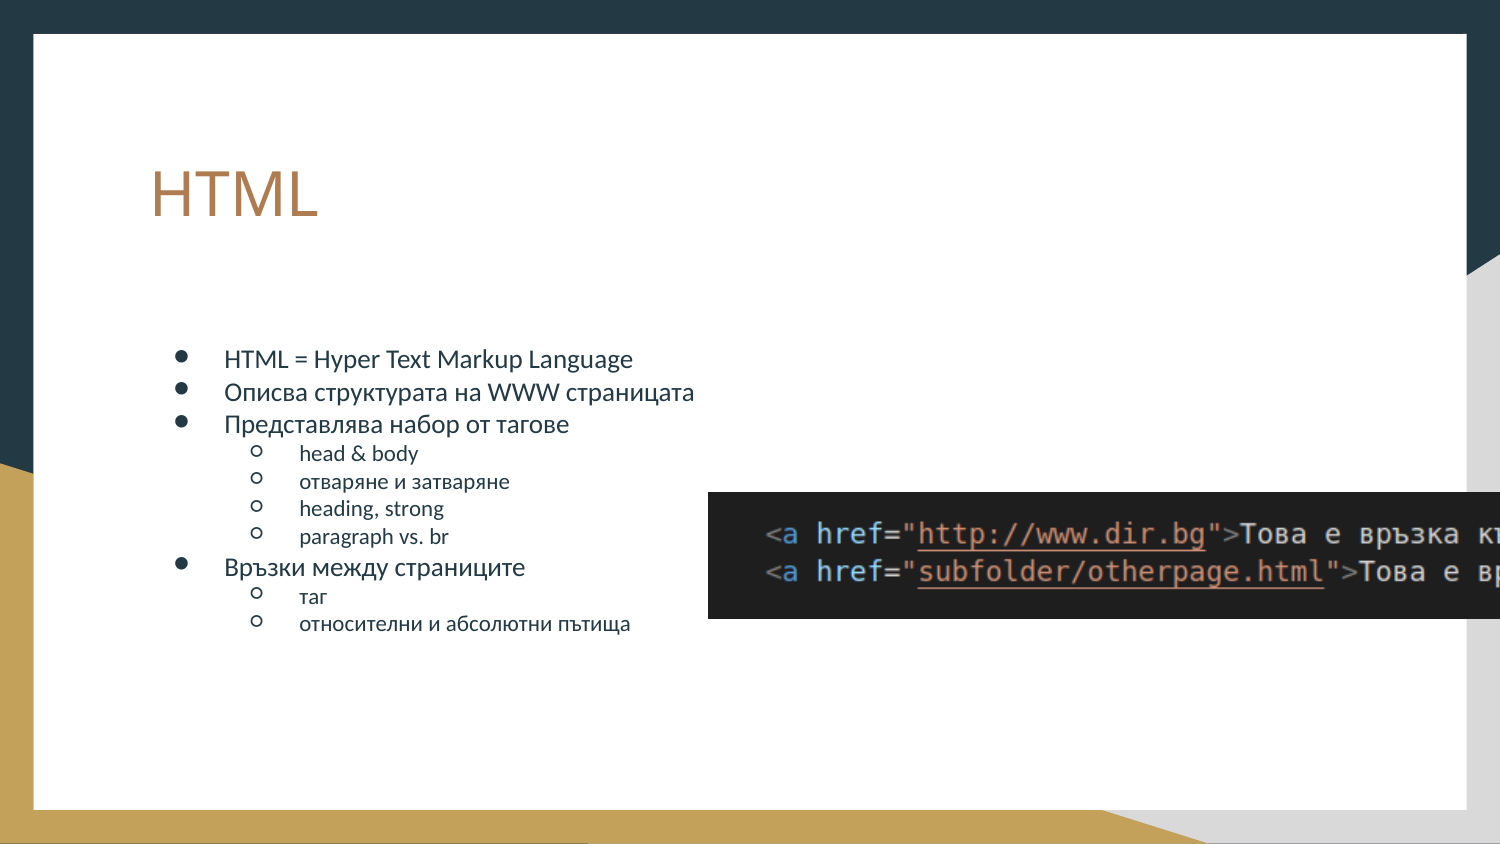

HTML
# HTML = Hyper Text Markup Language
Описва структурата на WWW страницата
Представлява набор от тагове
head & body
отваряне и затваряне
heading, strong
paragraph vs. br
Връзки между страниците
таг
относителни и абсолютни пътища